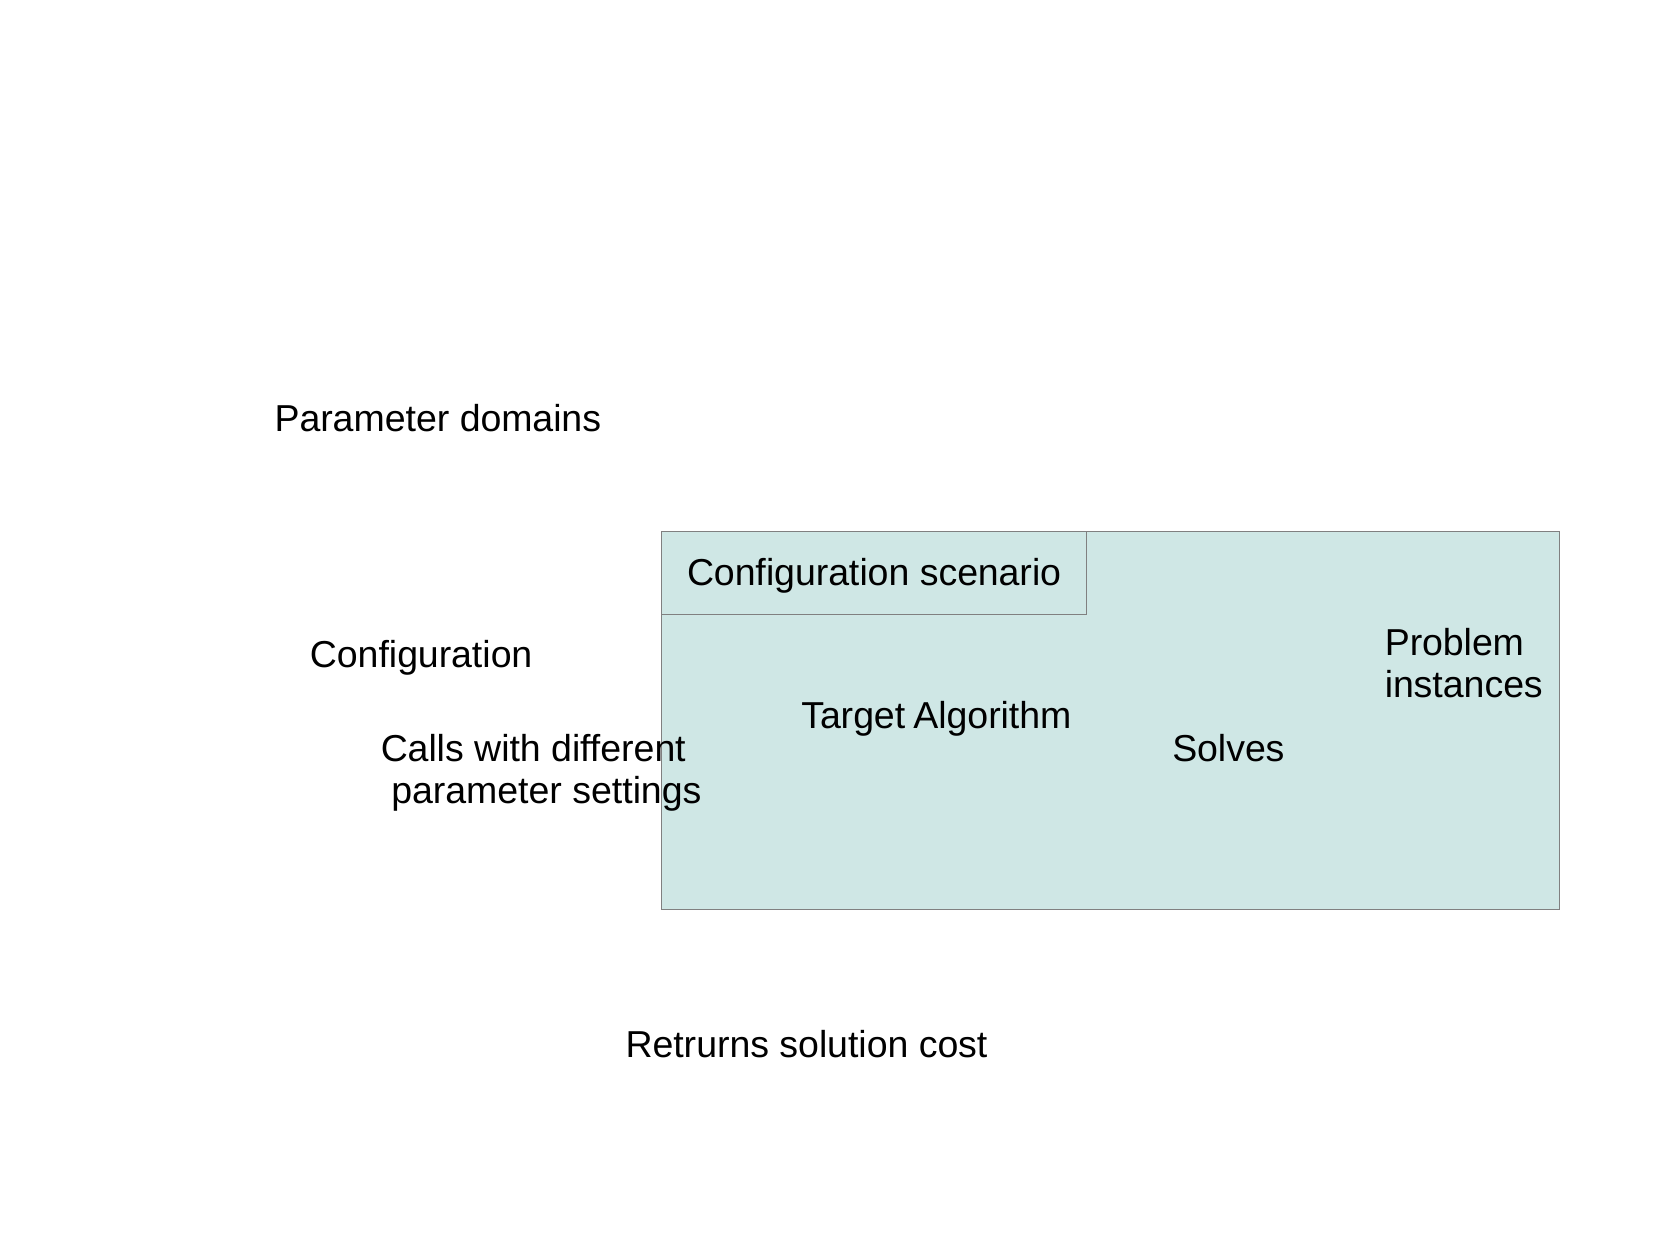

#
Parameter domains
Configuration scenario
Problem
instances
Configuration
Target Algorithm
Calls with different
 parameter settings
Solves
Retrurns solution cost